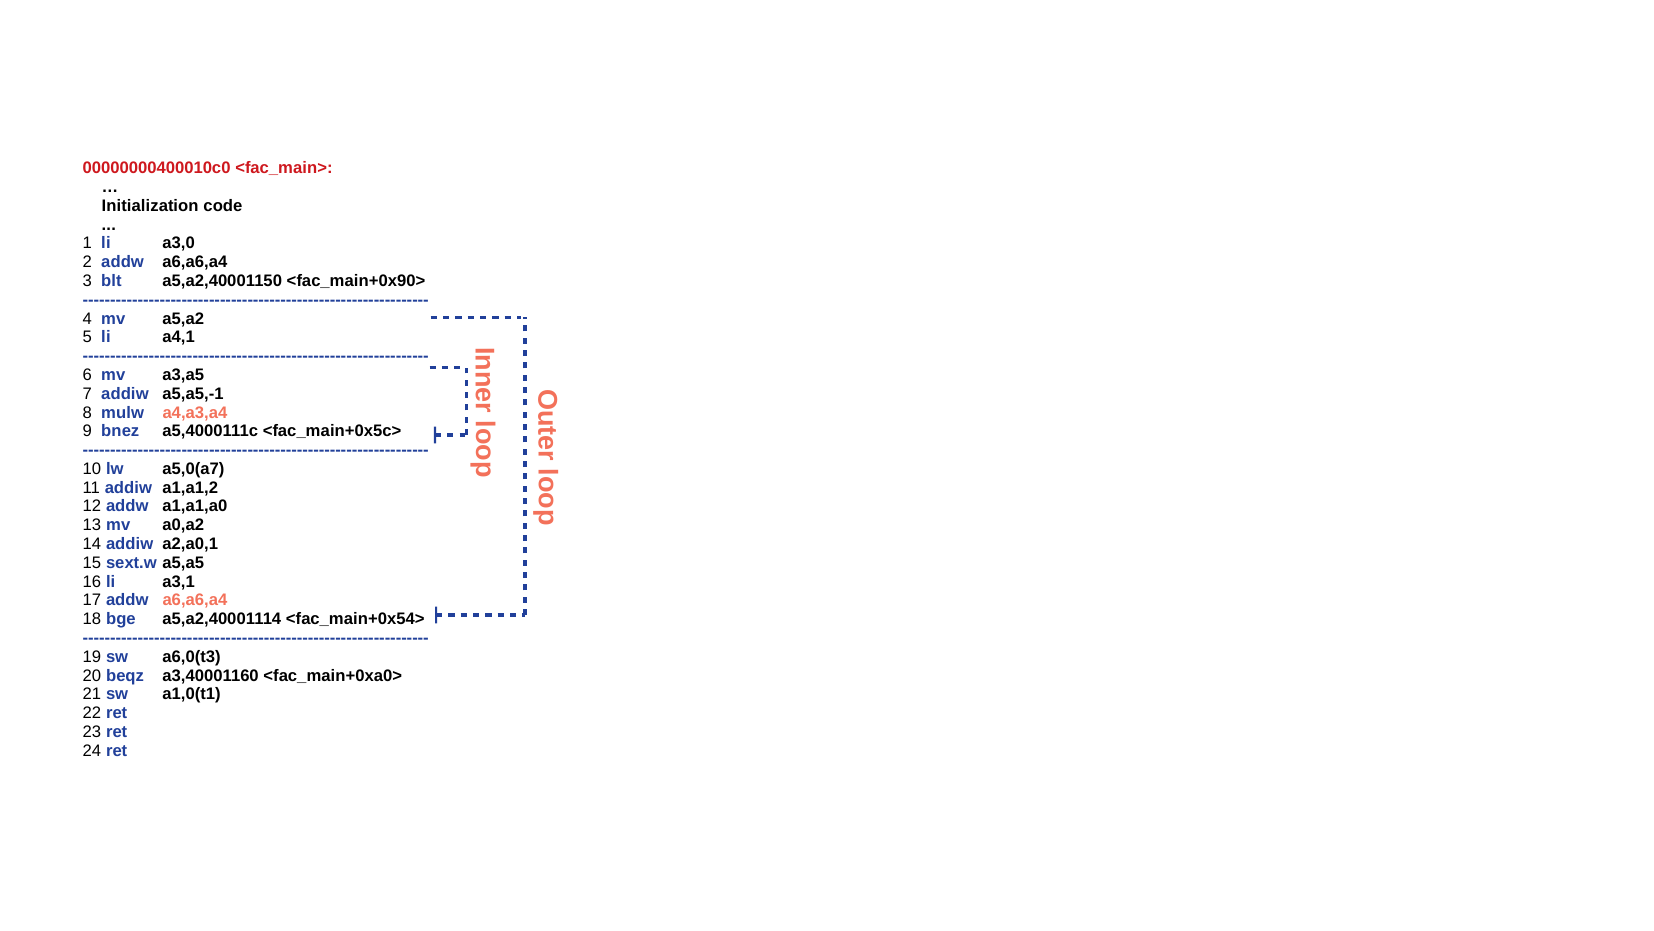

# 00000000400010c0 <fac_main>:
 …
 Initialization code
 ...
1 li	 a3,0
2 addw	 a6,a6,a4
3 blt	 a5,a2,40001150 <fac_main+0x90>
---------------------------------------------------------------
4 mv	 a5,a2
5 li	 a4,1
---------------------------------------------------------------
6 mv	 a3,a5
7 addiw	 a5,a5,-1
8 mulw	 a4,a3,a4
9 bnez	 a5,4000111c <fac_main+0x5c>
---------------------------------------------------------------
10 lw	 a5,0(a7)
11 addiw	 a1,a1,2
12 addw	 a1,a1,a0
13 mv	 a0,a2
14 addiw	 a2,a0,1
15 sext.w	 a5,a5
16 li	 a3,1
17 addw	 a6,a6,a4
18 bge	 a5,a2,40001114 <fac_main+0x54>
---------------------------------------------------------------
19 sw	 a6,0(t3)
20 beqz	 a3,40001160 <fac_main+0xa0>
21 sw	 a1,0(t1)
22 ret
23 ret
24 ret
Inner loop
Outer loop